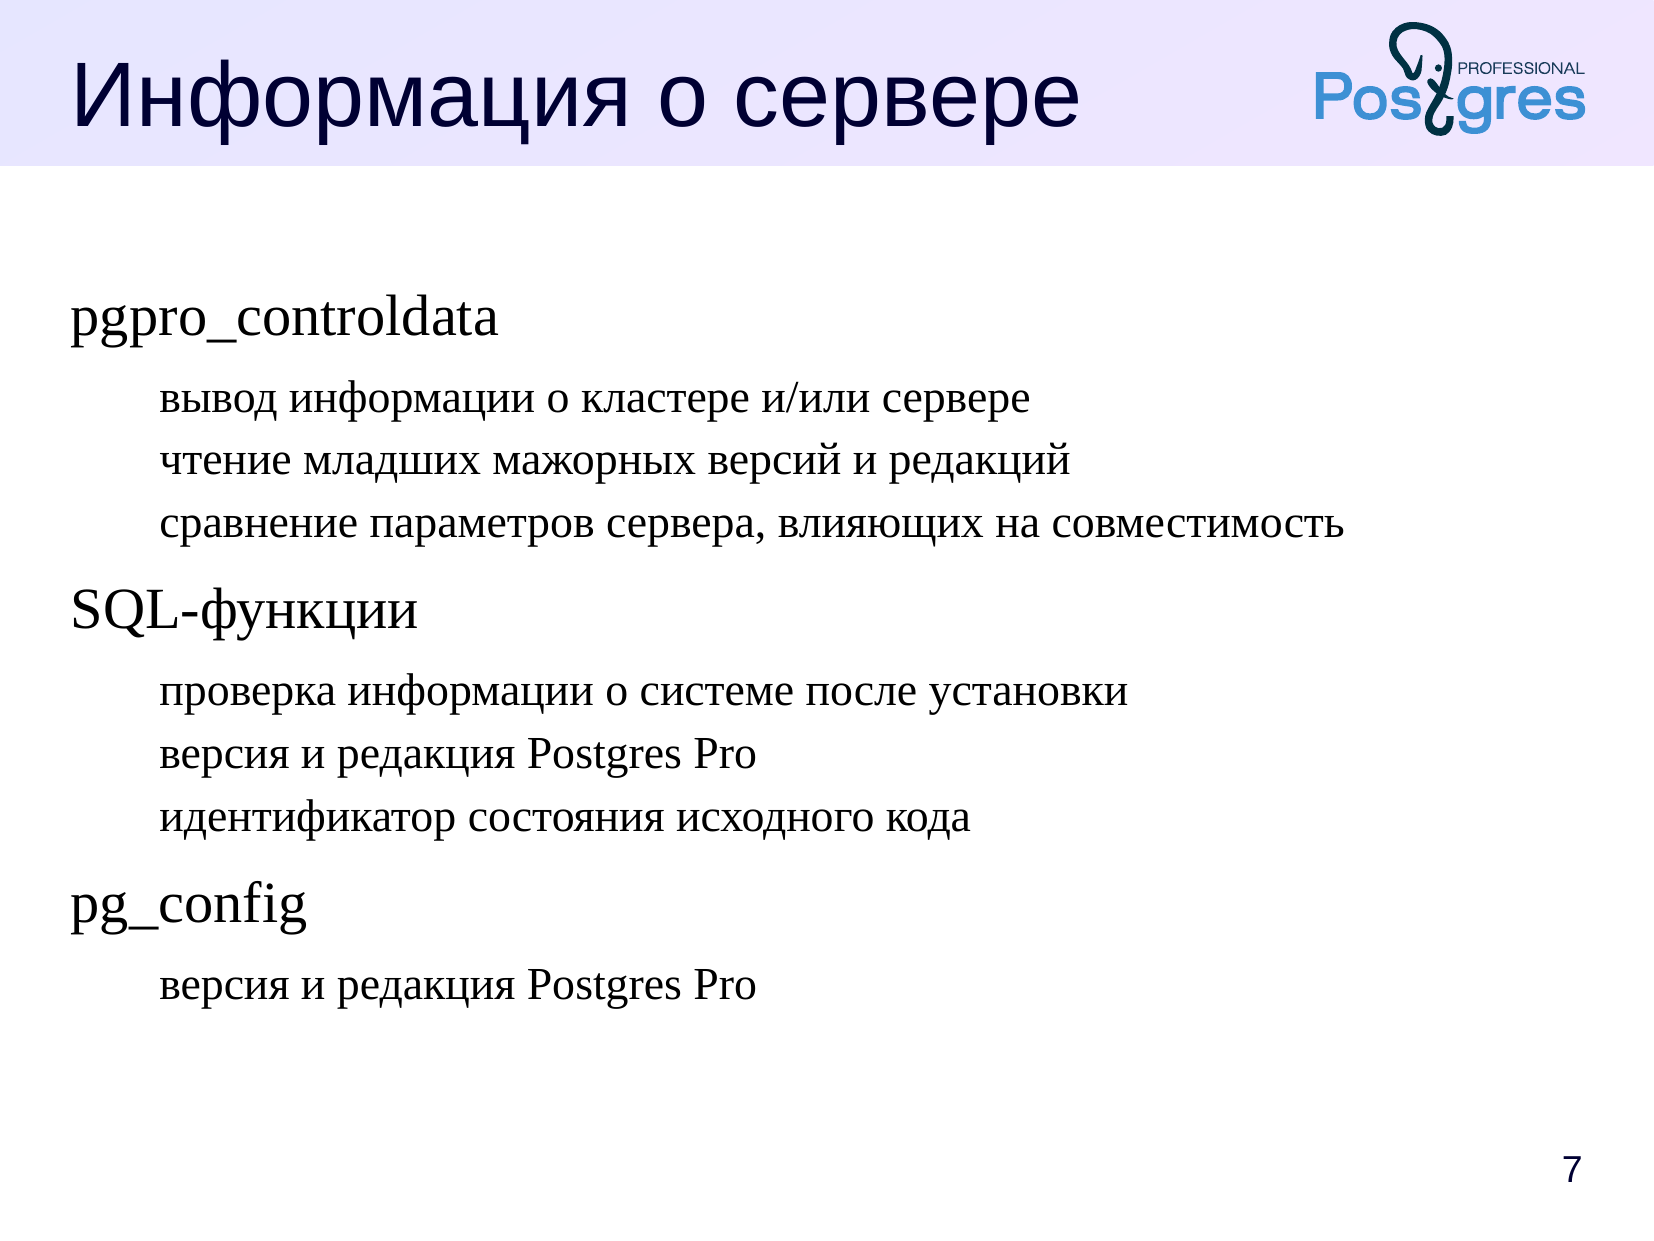

# Информация о сервере
pgpro_controldata
вывод информации о кластере и/или сервере
чтение младших мажорных версий и редакций
сравнение параметров сервера, влияющих на совместимость
SQL-функции
проверка информации о системе после установки
версия и редакция Postgres Pro
идентификатор состояния исходного кода
pg_config
версия и редакция Postgres Pro